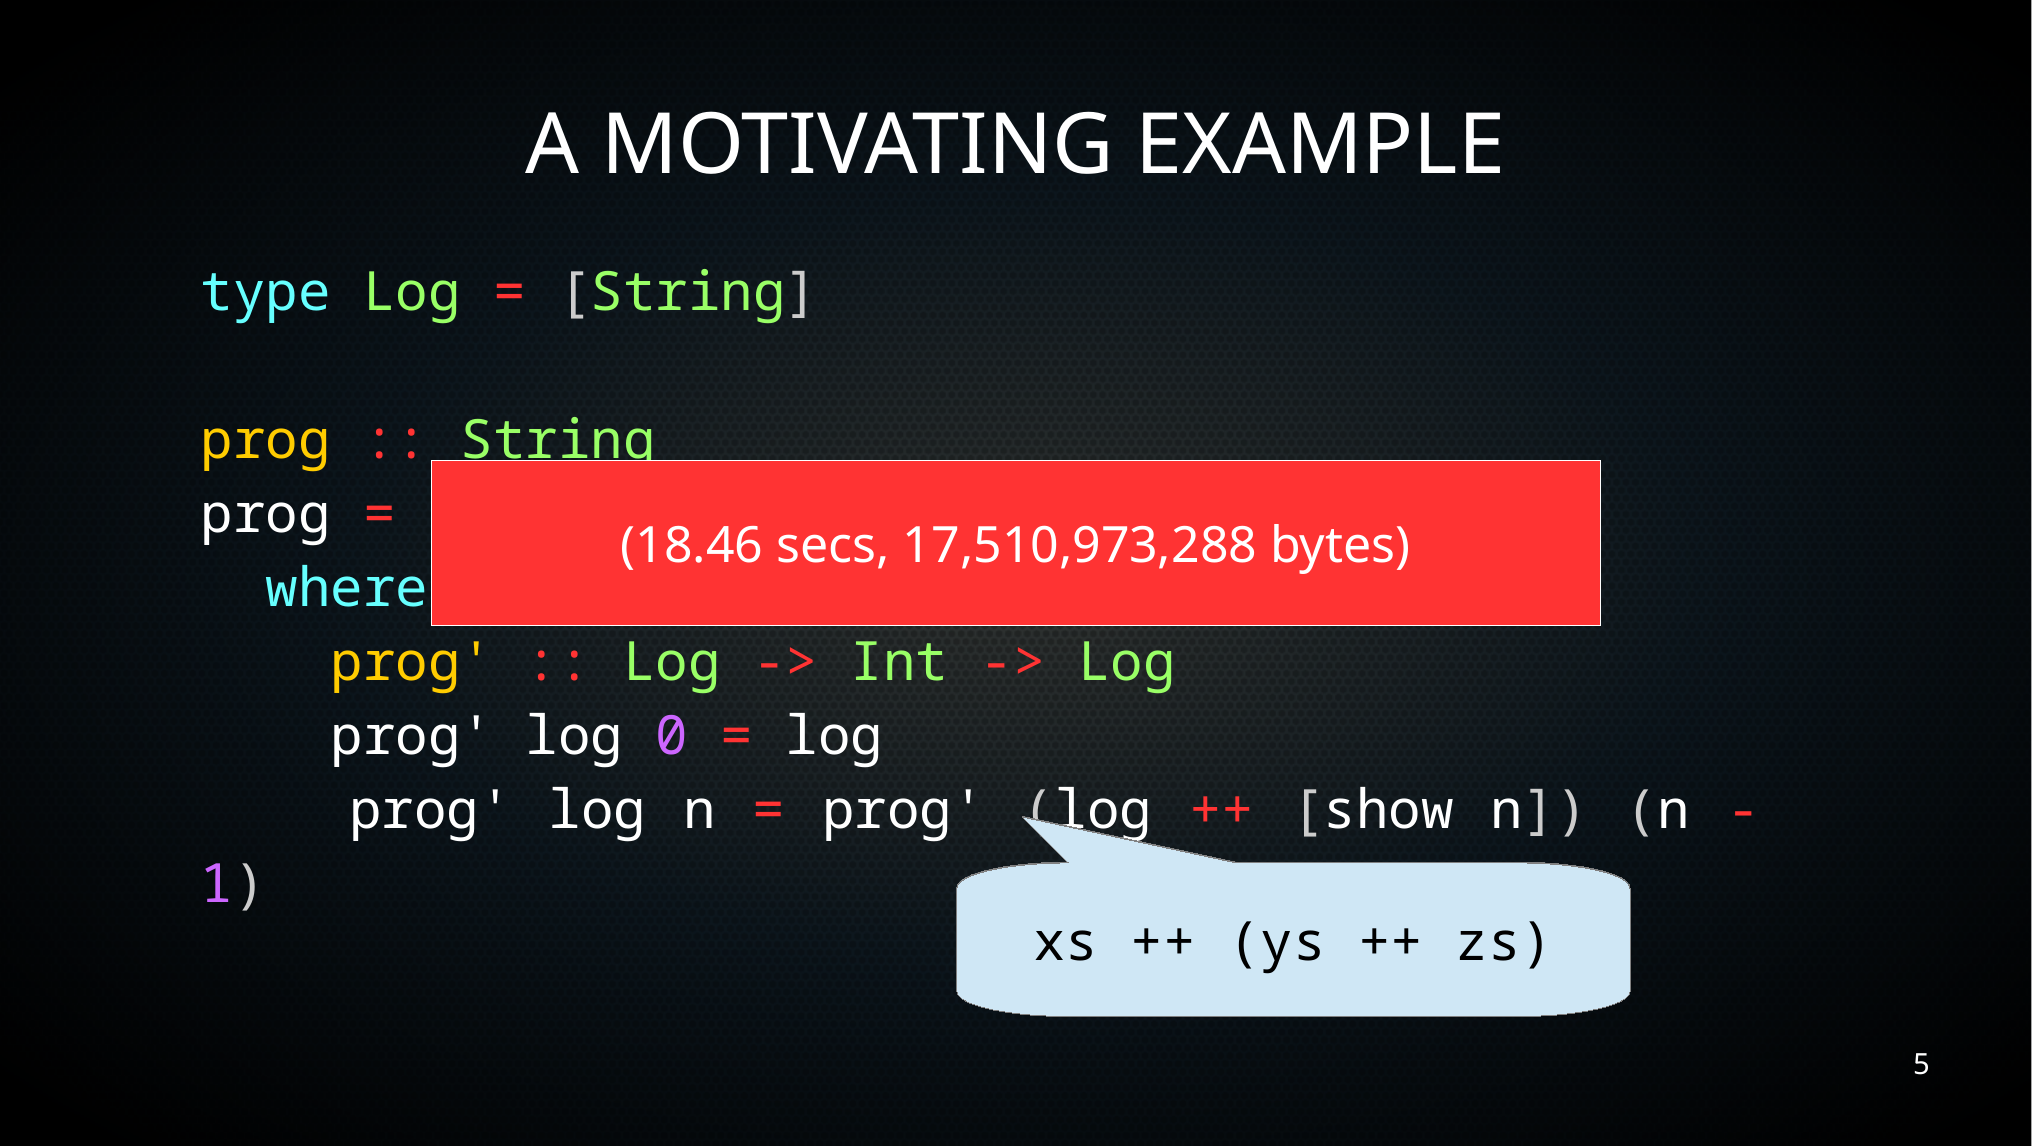

# A MOTIVATING EXAMPLE
type Log = [String]
prog :: String
prog = last (prog' [] 20000)
 where
 prog' :: Log -> Int -> Log
 prog' log 0 = log
 prog' log n = prog' (log ++ [show n]) (n - 1)
(18.46 secs, 17,510,973,288 bytes)
(xs ++ ys) ++ zs
xs ++ (ys ++ zs)
5